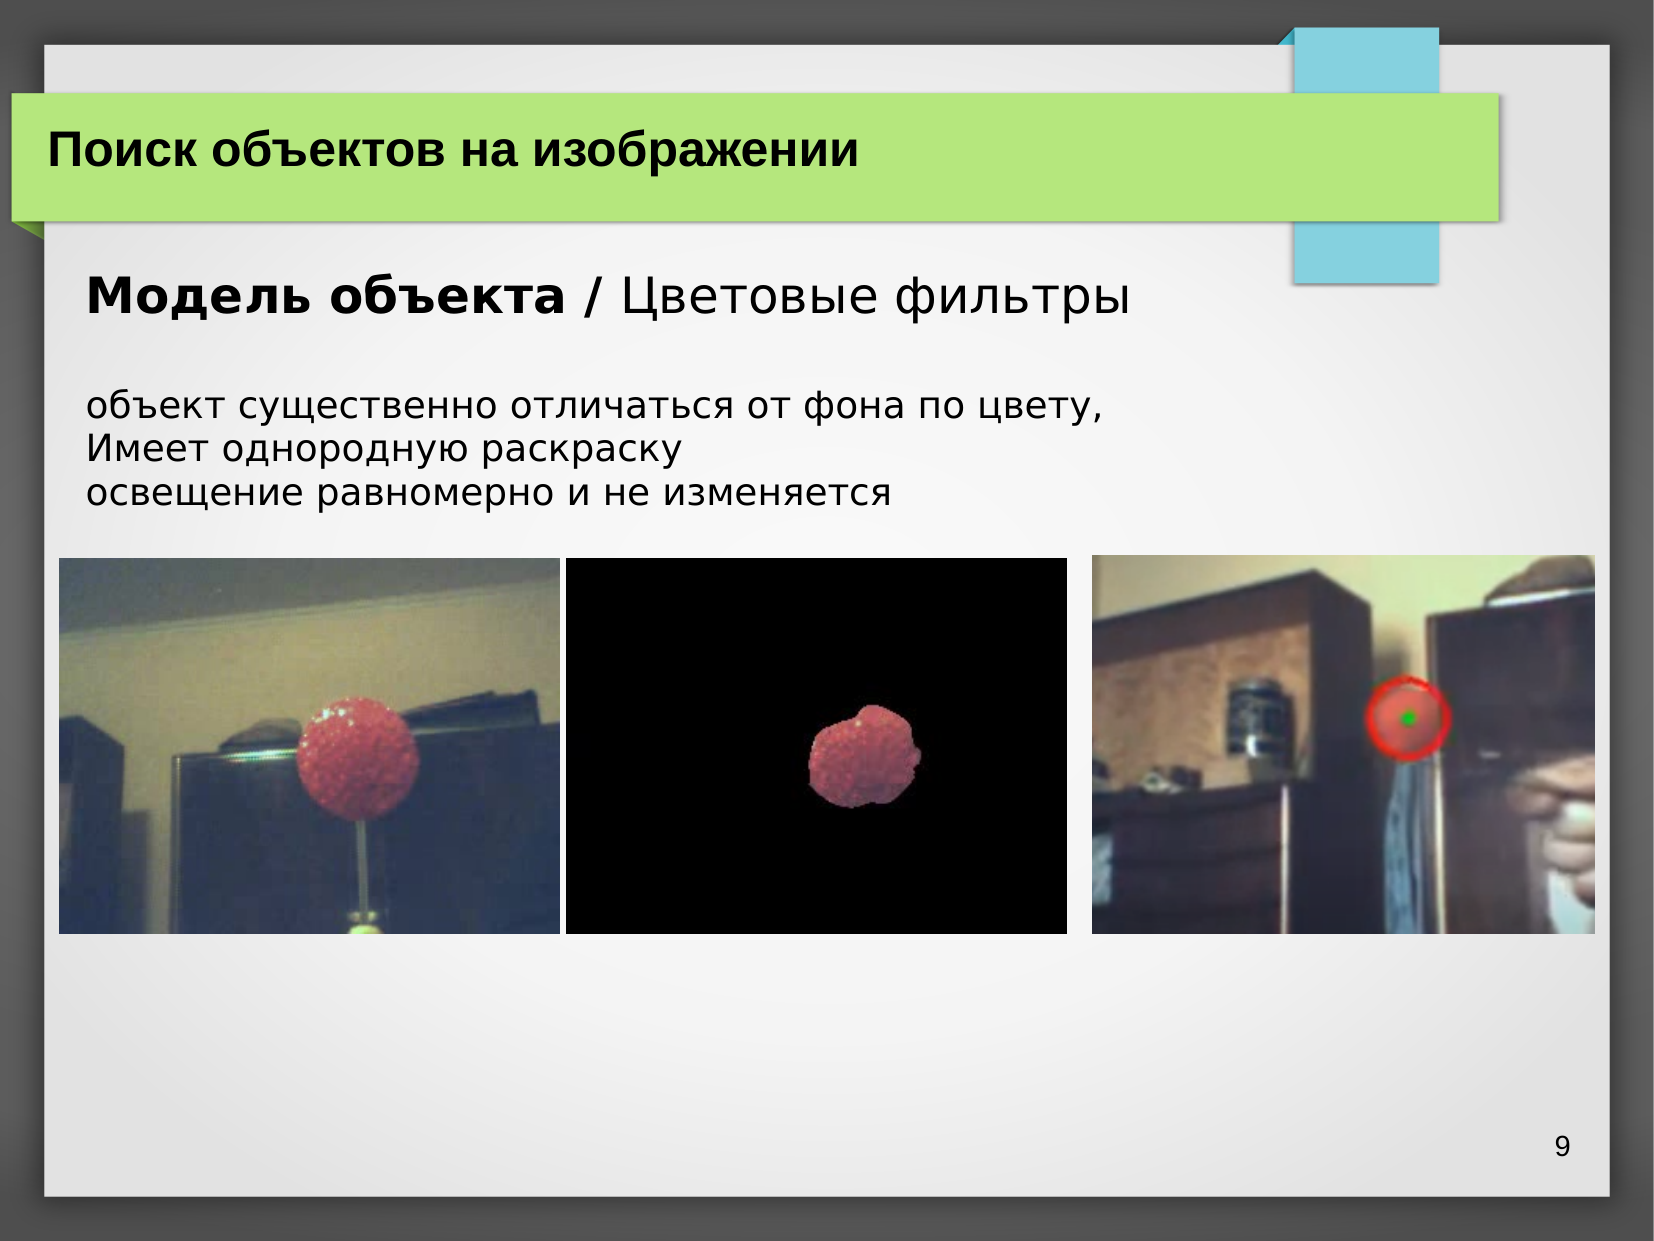

# Поиск объектов на изображении
Модель объекта / Цветовые фильтры
объект существенно отличаться от фона по цвету,
Имеет однородную раскраску
освещение равномерно и не изменяется
9